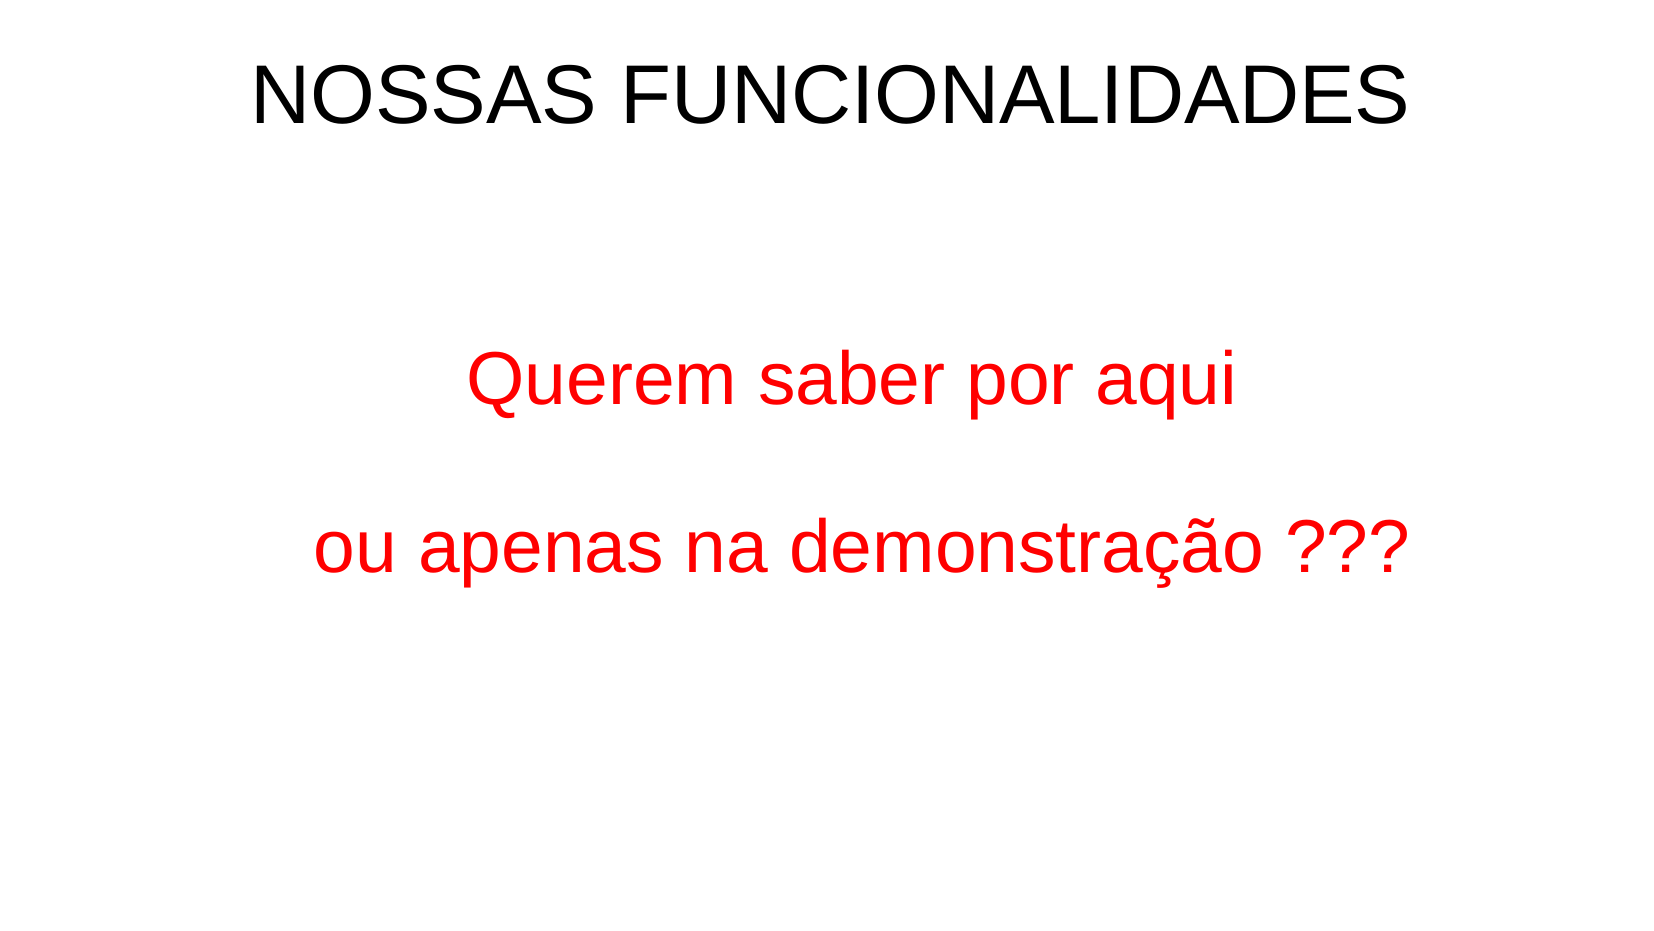

# NOSSAS FUNCIONALIDADES
Querem saber por aqui
ou apenas na demonstração ???